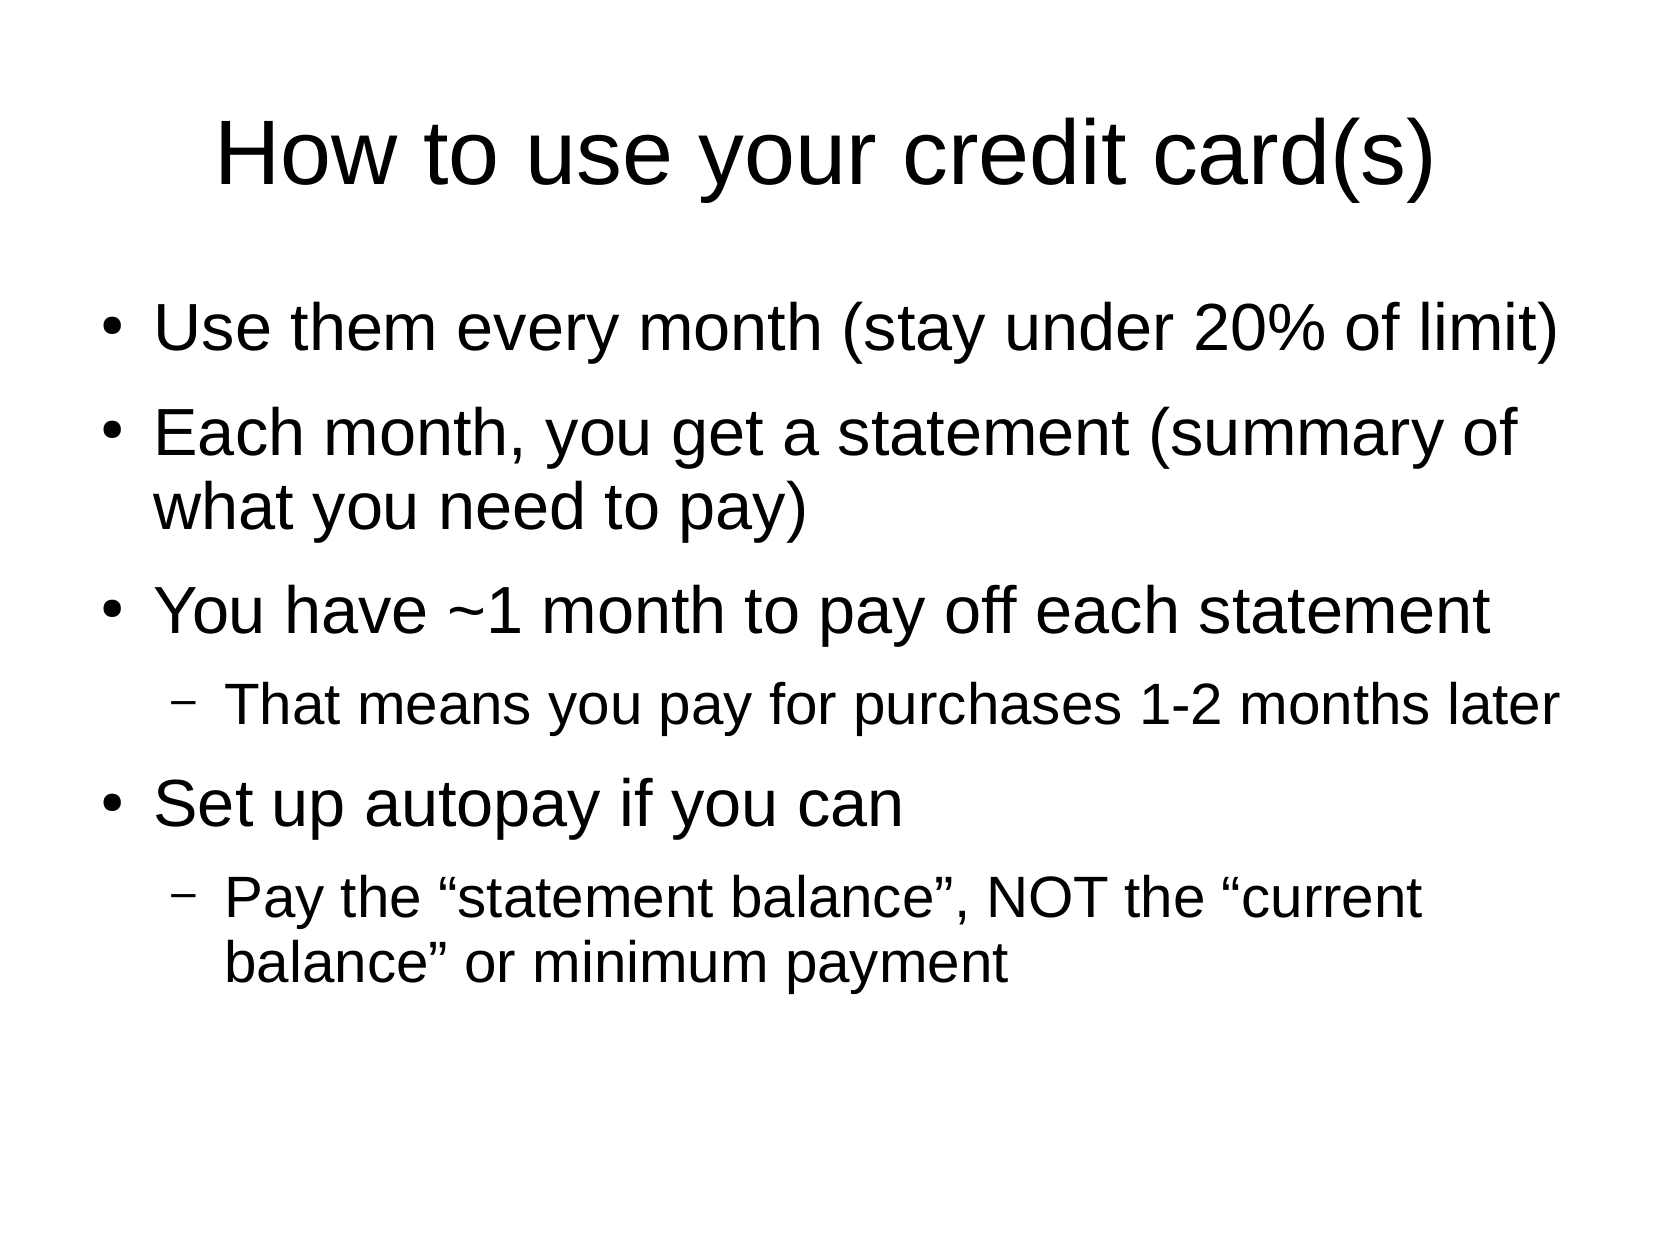

# How to use your credit card(s)
Use them every month (stay under 20% of limit)
Each month, you get a statement (summary of what you need to pay)
You have ~1 month to pay off each statement
That means you pay for purchases 1-2 months later
Set up autopay if you can
Pay the “statement balance”, NOT the “current balance” or minimum payment